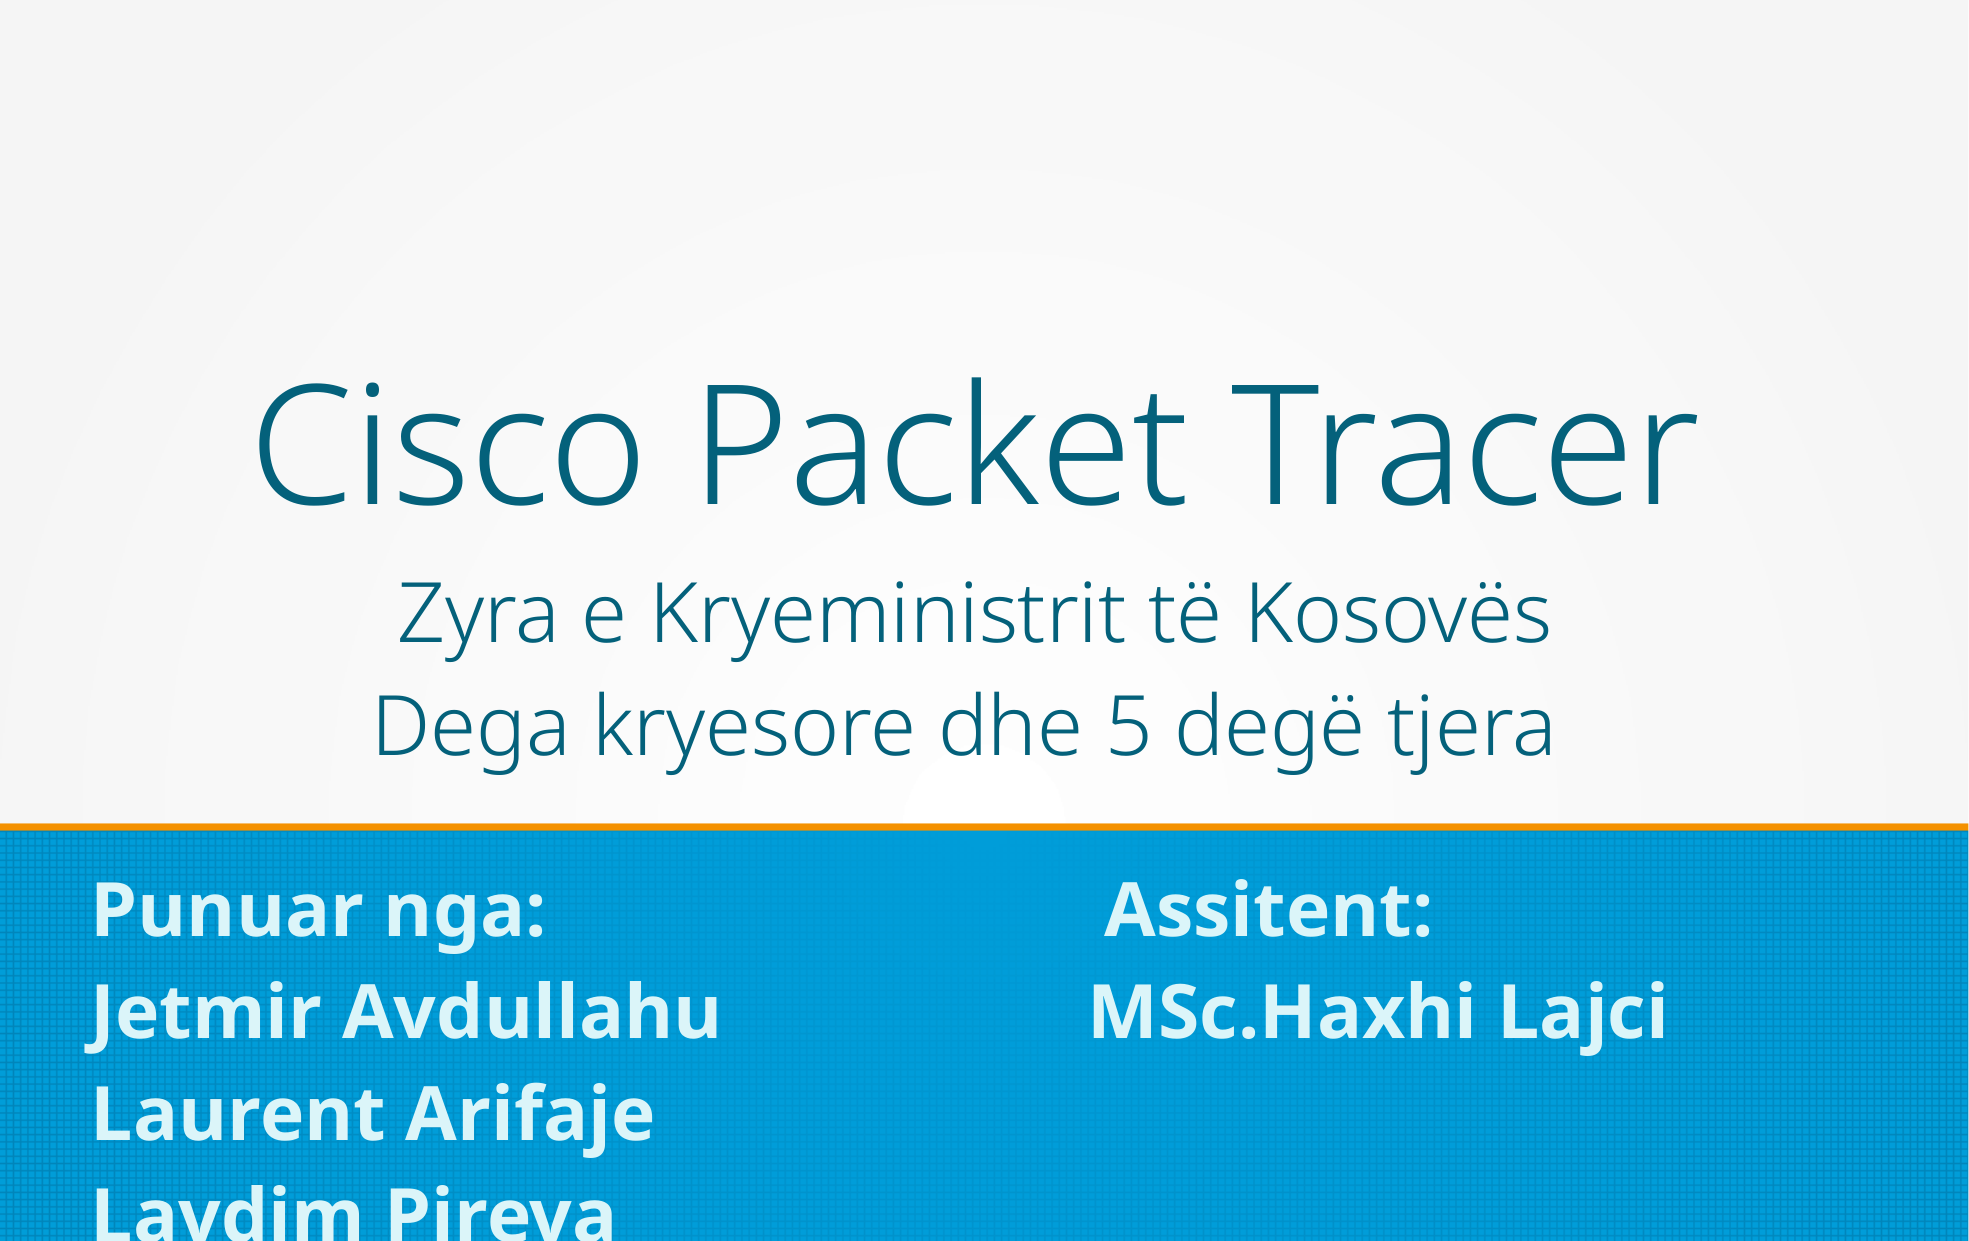

# Cisco Packet Tracer Zyra e Kryeministrit të Kosovës Dega kryesore dhe 5 degë tjera
Punuar nga: 							 Assitent:
Jetmir Avdullahu				 MSc.Haxhi Lajci Laurent Arifaje
Lavdim Pireva